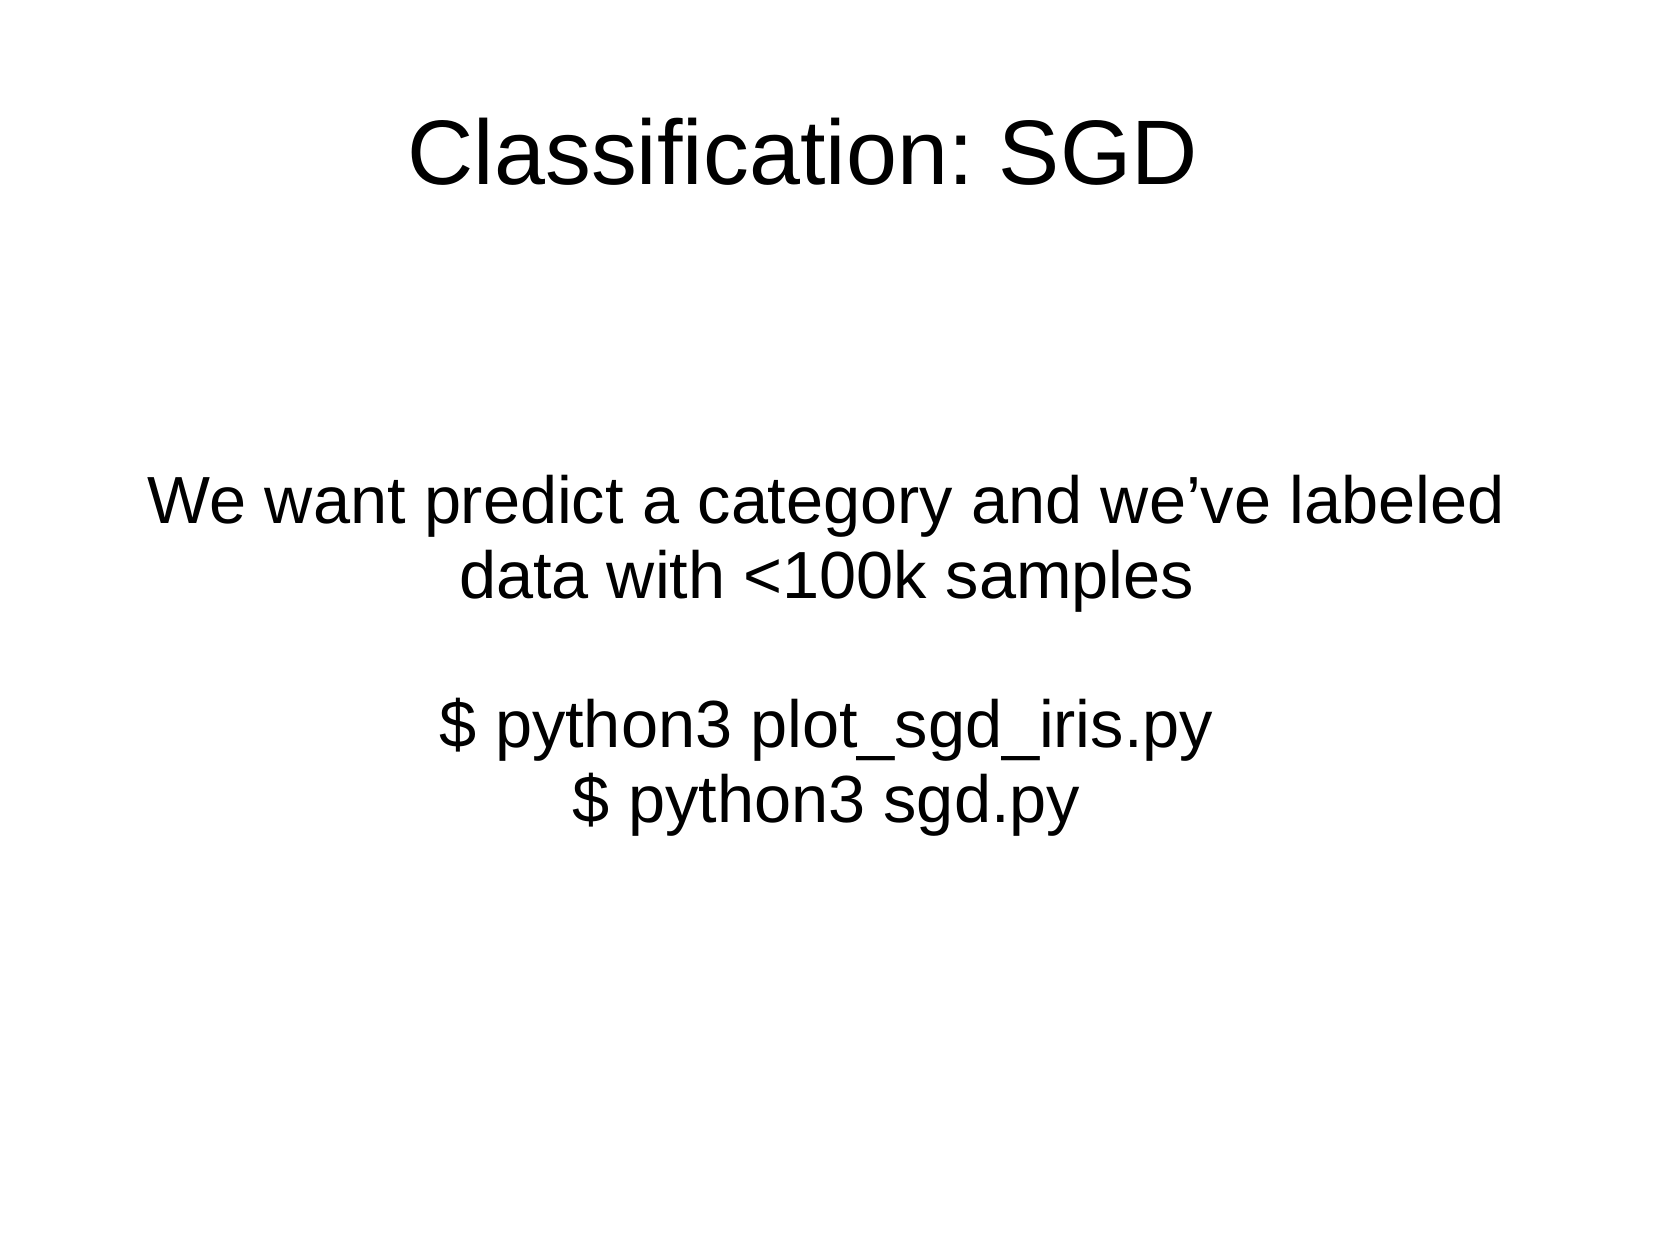

# Classification: SGD
We want predict a category and we’ve labeled data with <100k samples
$ python3 plot_sgd_iris.py
$ python3 sgd.py